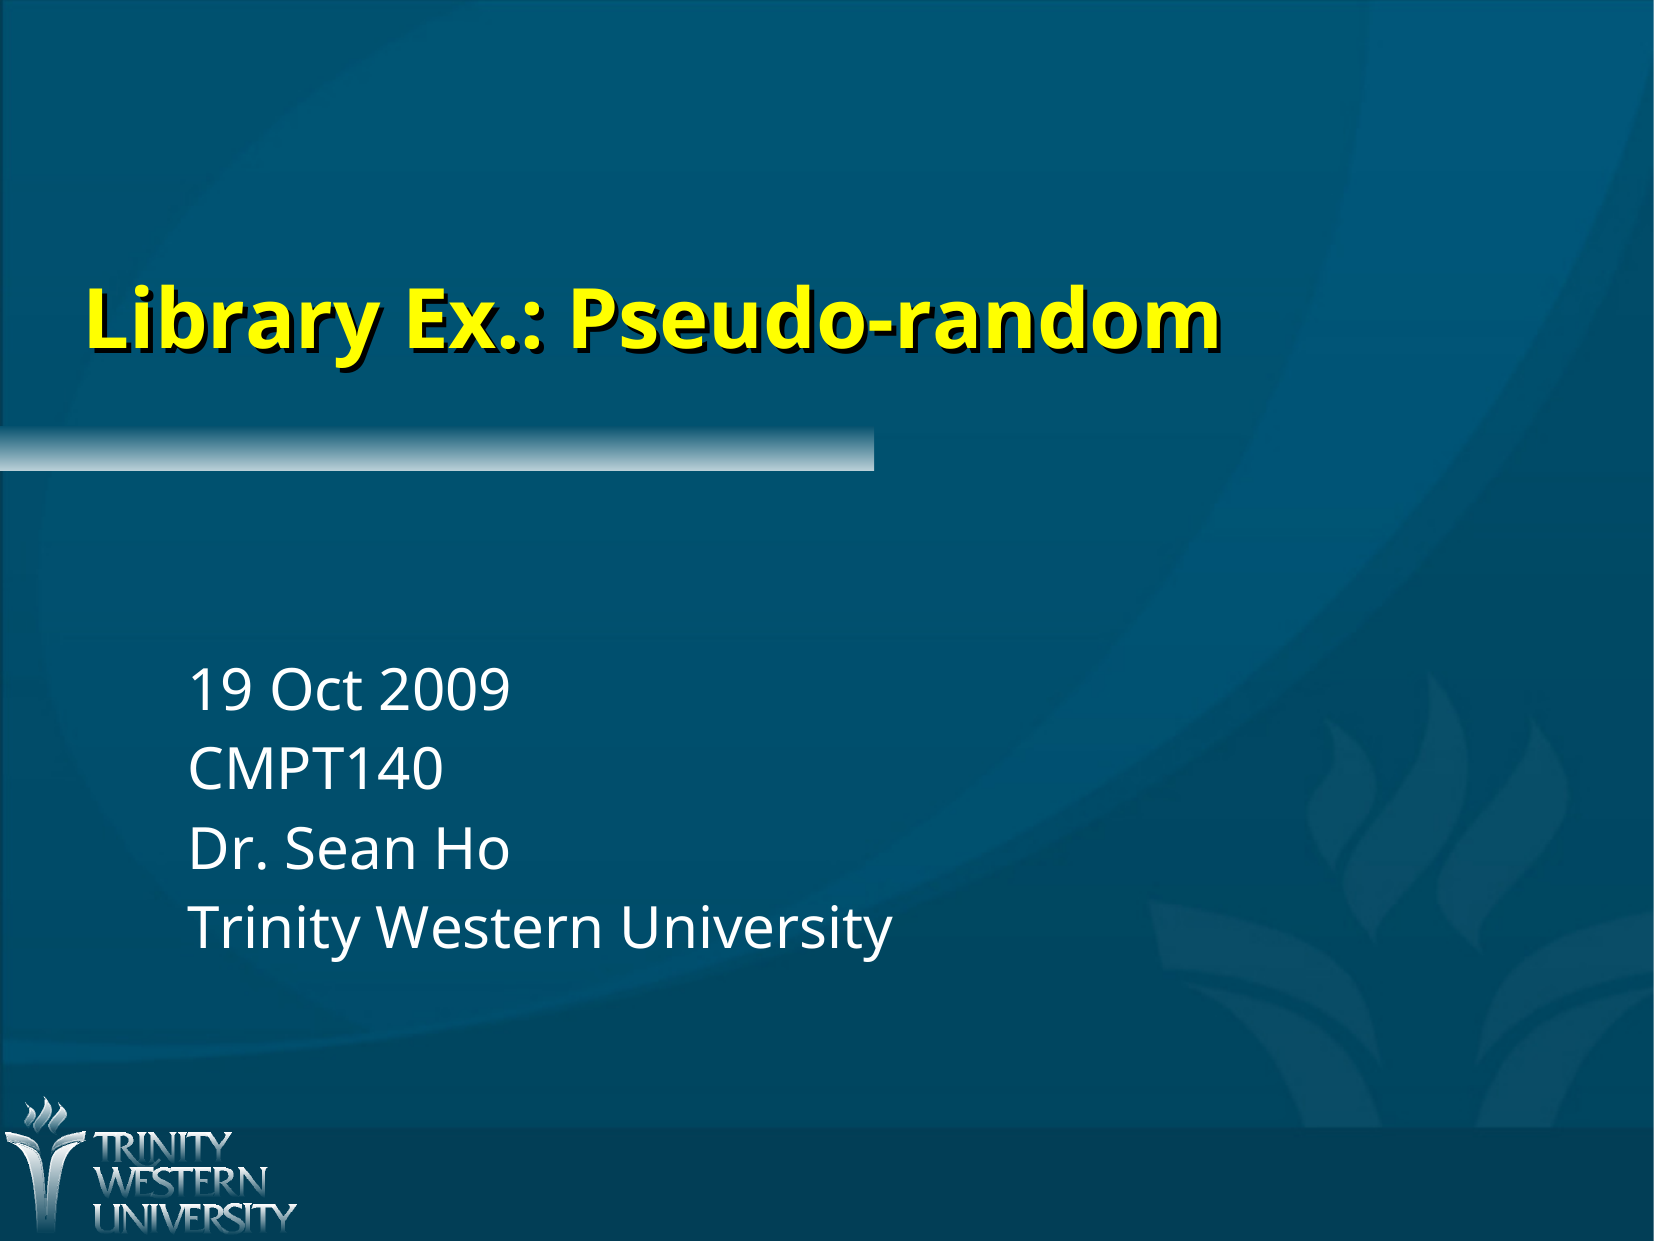

# Library Ex.: Pseudo-random
19 Oct 2009
CMPT140
Dr. Sean Ho
Trinity Western University